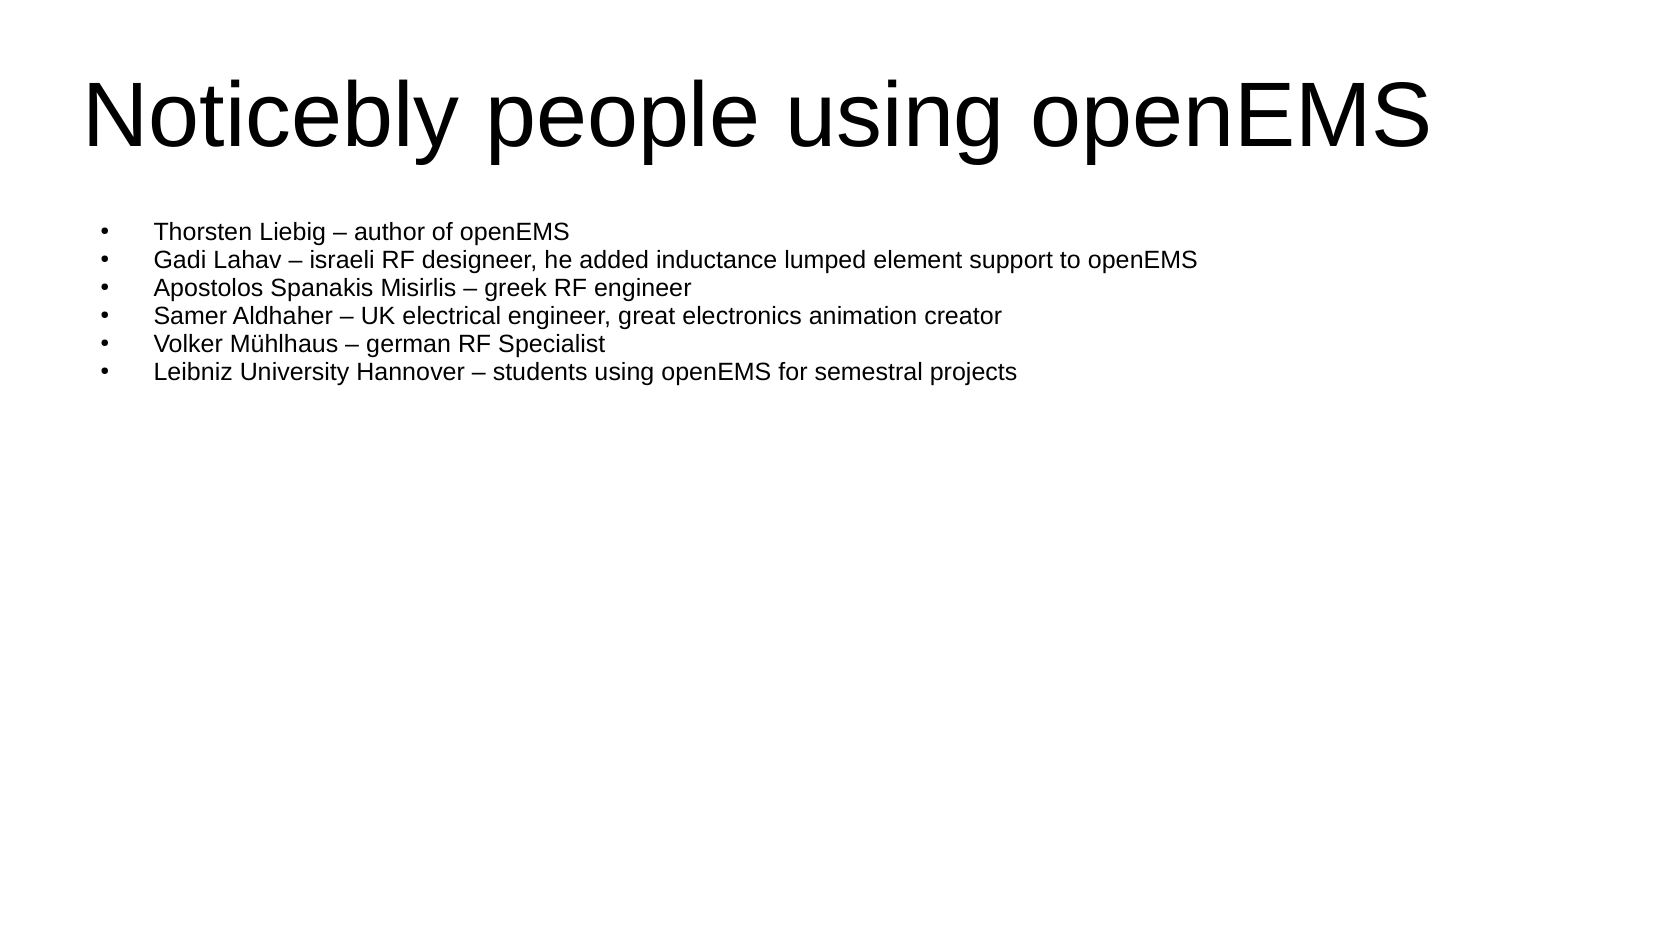

# Noticebly people using openEMS
Thorsten Liebig – author of openEMS
Gadi Lahav – israeli RF designeer, he added inductance lumped element support to openEMS
Apostolos Spanakis Misirlis – greek RF engineer
Samer Aldhaher – UK electrical engineer, great electronics animation creator
Volker Mühlhaus – german RF Specialist
Leibniz University Hannover – students using openEMS for semestral projects